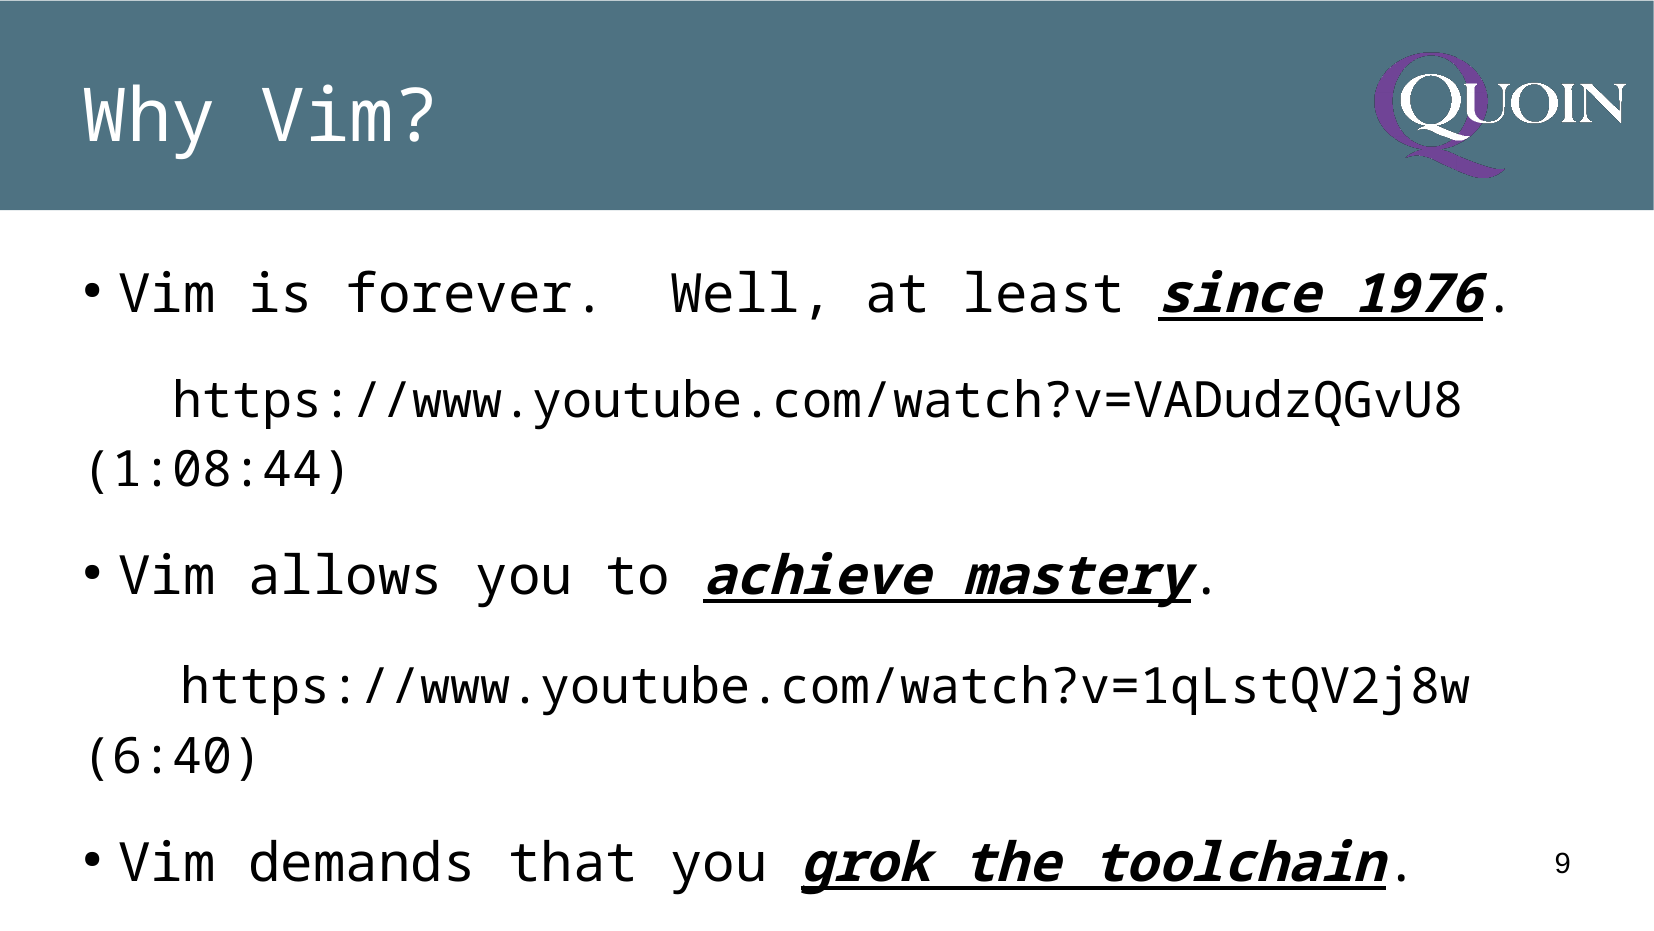

# Why Vim?
Vim is forever. Well, at least since 1976.
 https://www.youtube.com/watch?v=VADudzQGvU8 (1:08:44)
Vim allows you to achieve mastery.
 https://www.youtube.com/watch?v=1qLstQV2j8w (6:40)
Vim demands that you grok the toolchain.
Vim is free!
9